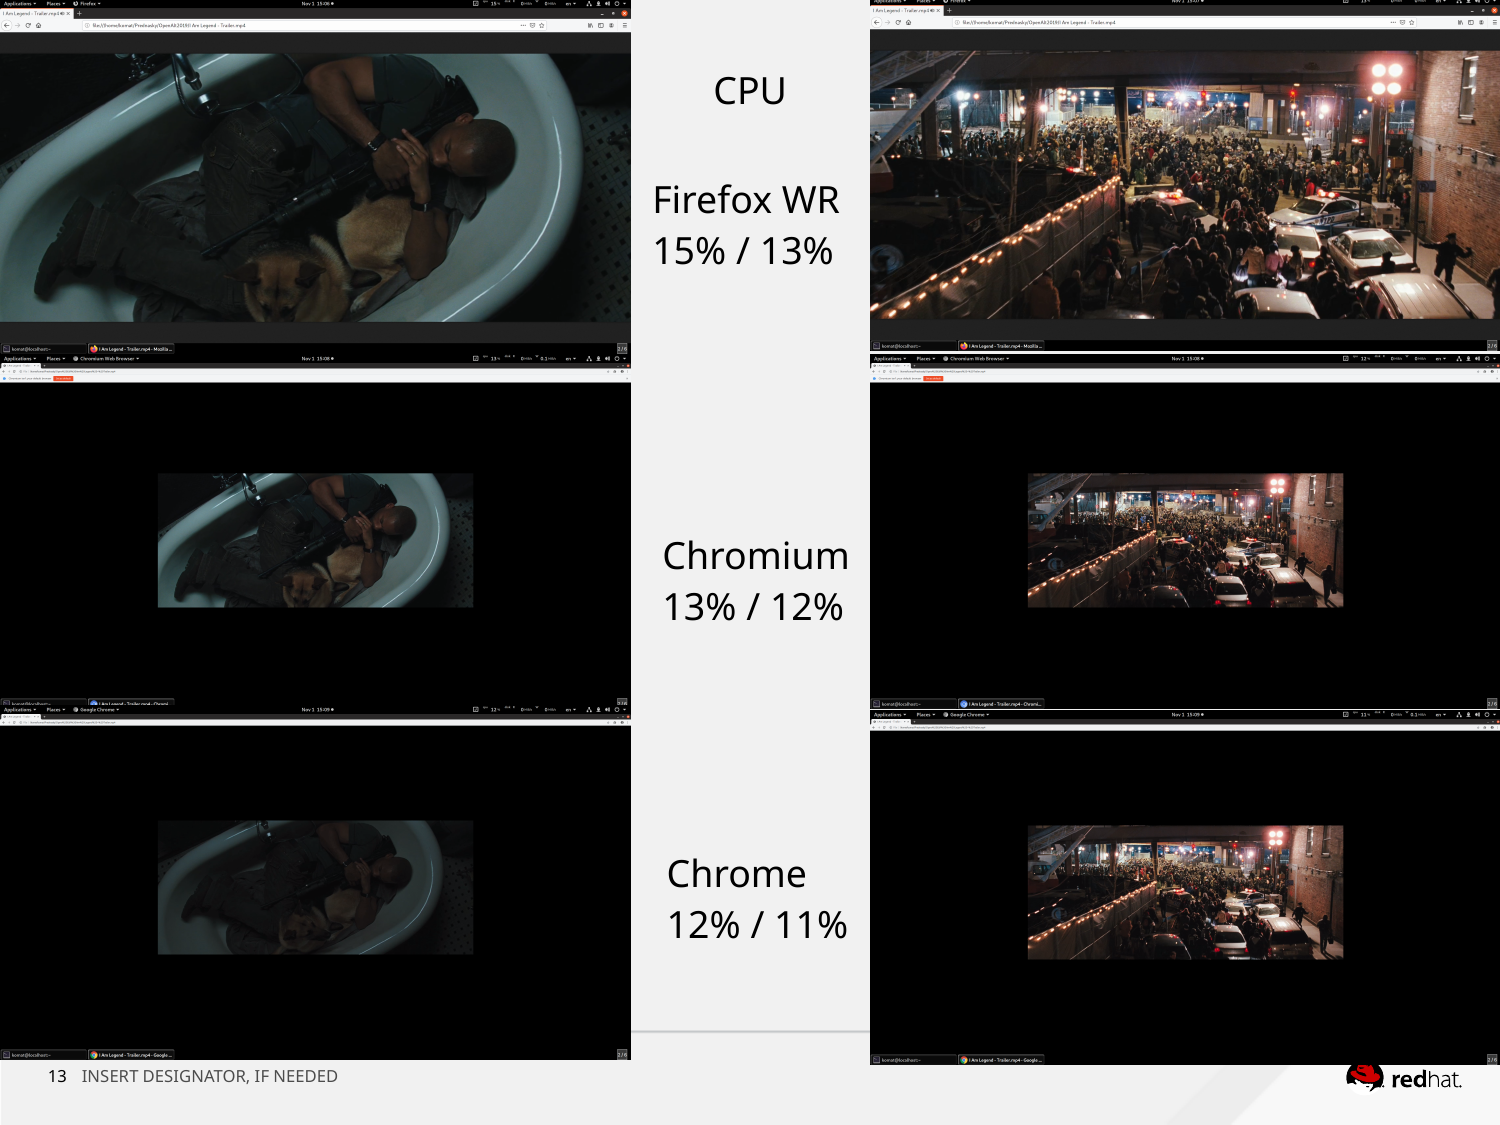

CPU
Firefox WR
15% / 13%
Chromium
13% / 12%
Chrome
12% / 11%
13
INSERT DESIGNATOR, IF NEEDED